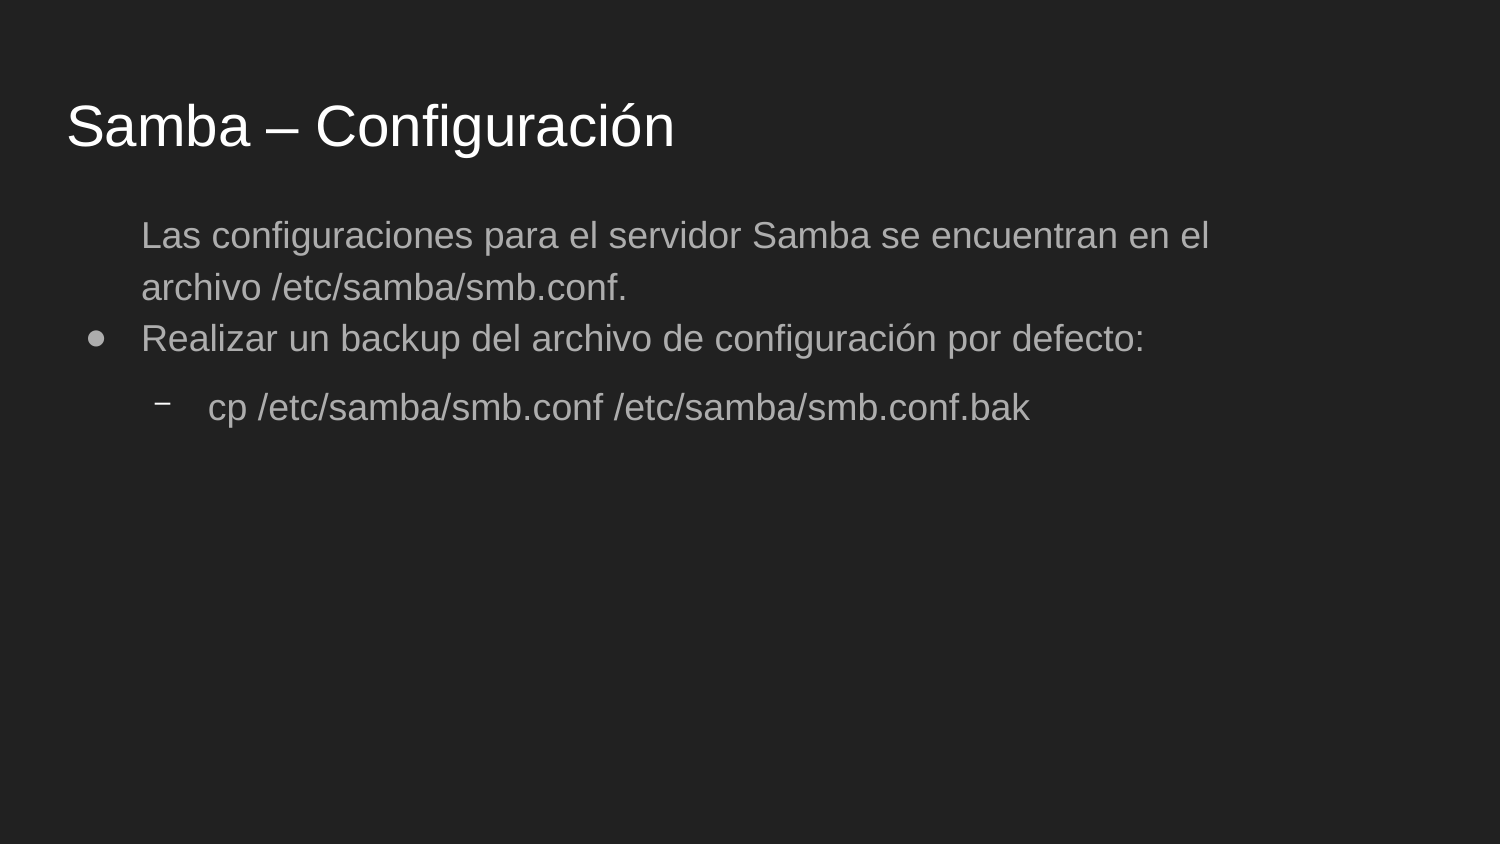

# Samba – Configuración
Las configuraciones para el servidor Samba se encuentran en el archivo /etc/samba/smb.conf.
Realizar un backup del archivo de configuración por defecto:
cp /etc/samba/smb.conf /etc/samba/smb.conf.bak